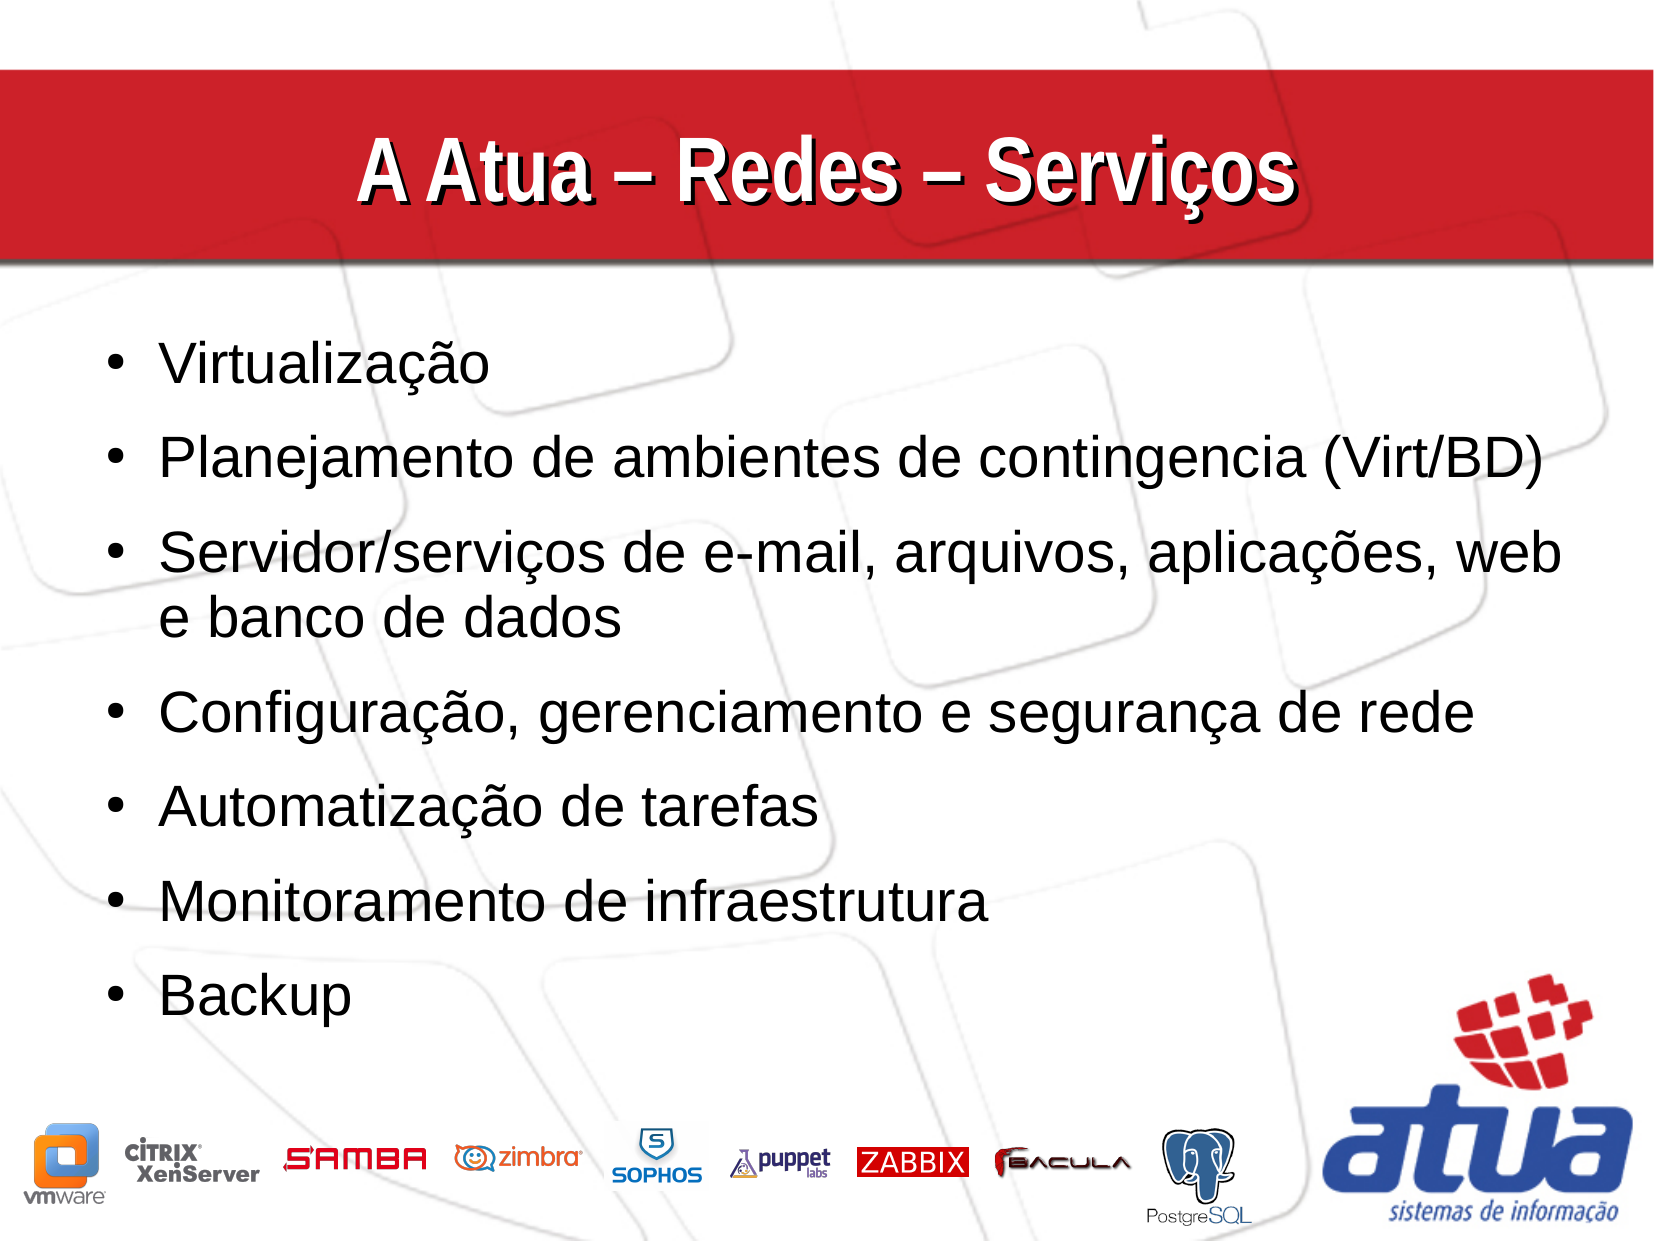

# A Atua – Redes – Serviços
Virtualização
Planejamento de ambientes de contingencia (Virt/BD)
Servidor/serviços de e-mail, arquivos, aplicações, web e banco de dados
Configuração, gerenciamento e segurança de rede
Automatização de tarefas
Monitoramento de infraestrutura
Backup